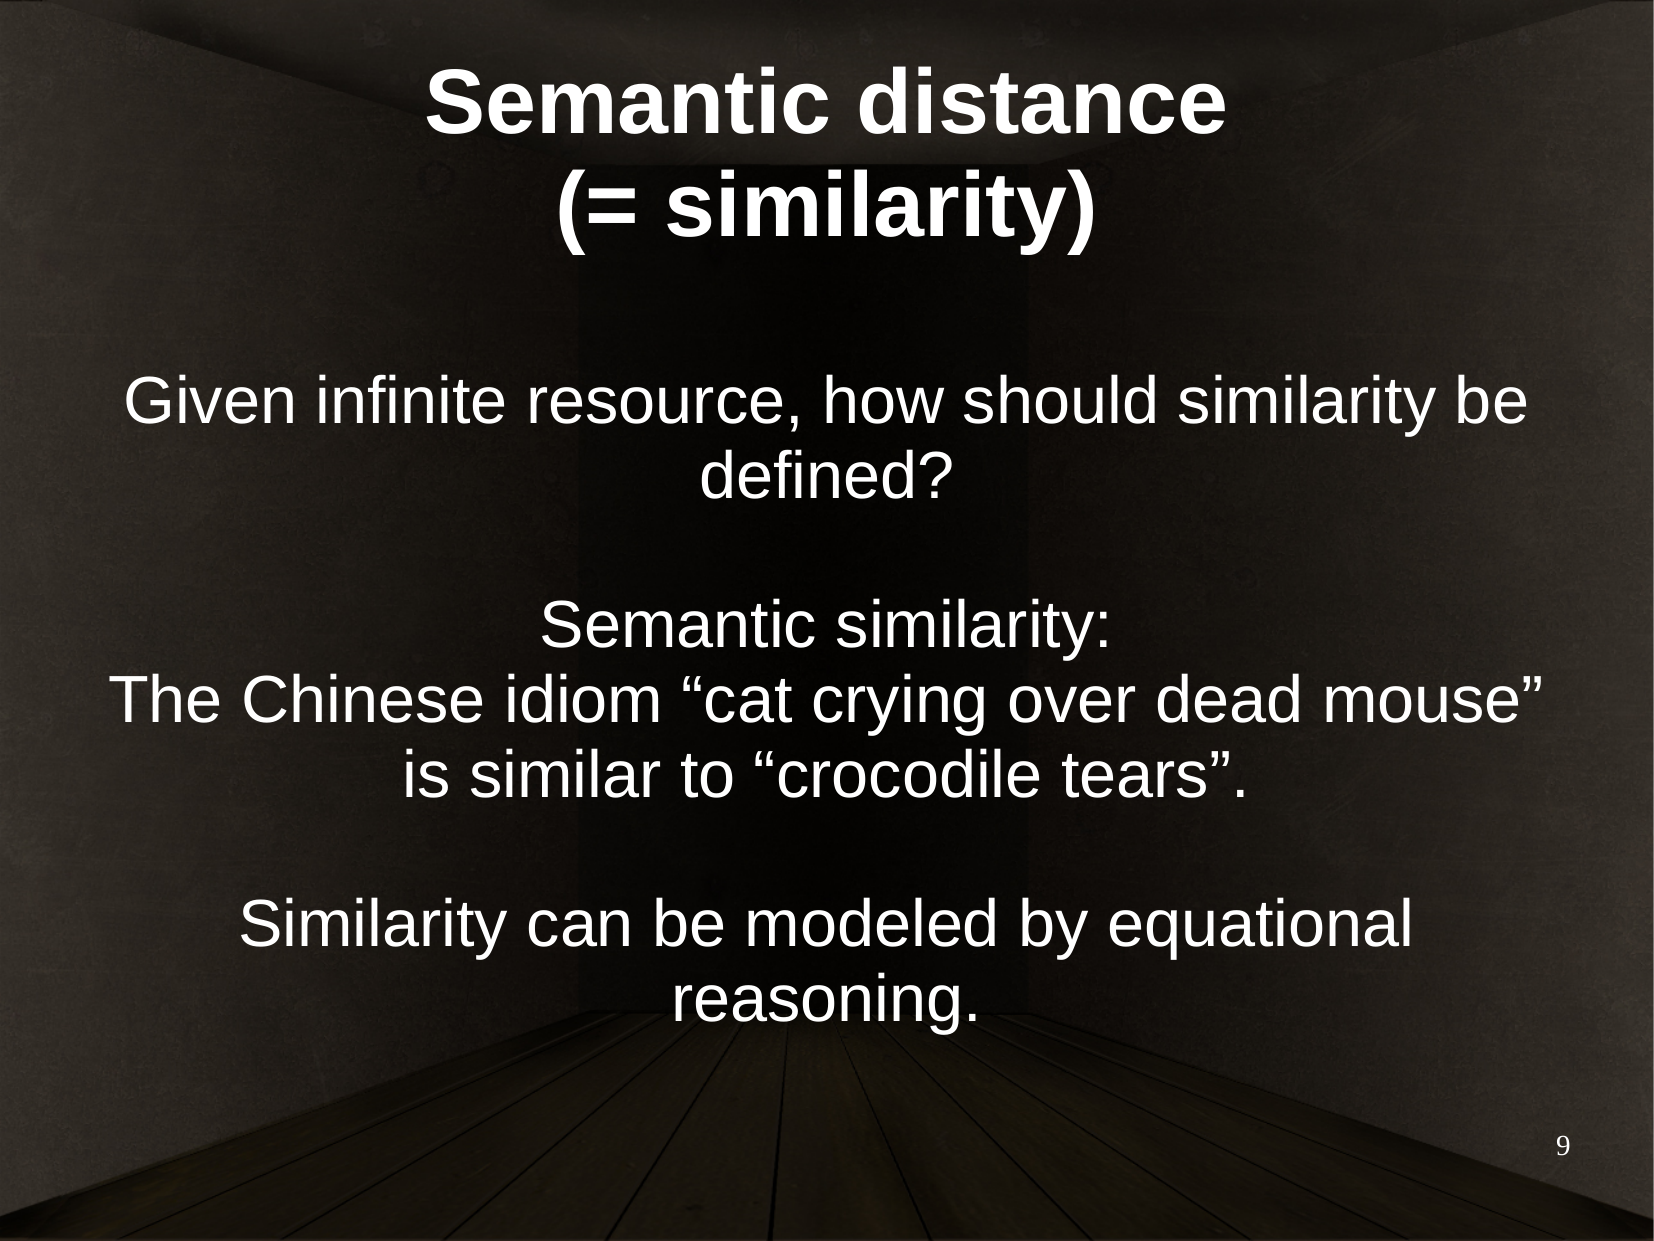

# Semantic distance (= similarity)
Given infinite resource, how should similarity be defined?
Semantic similarity:
The Chinese idiom “cat crying over dead mouse” is similar to “crocodile tears”.
Similarity can be modeled by equational reasoning.
9